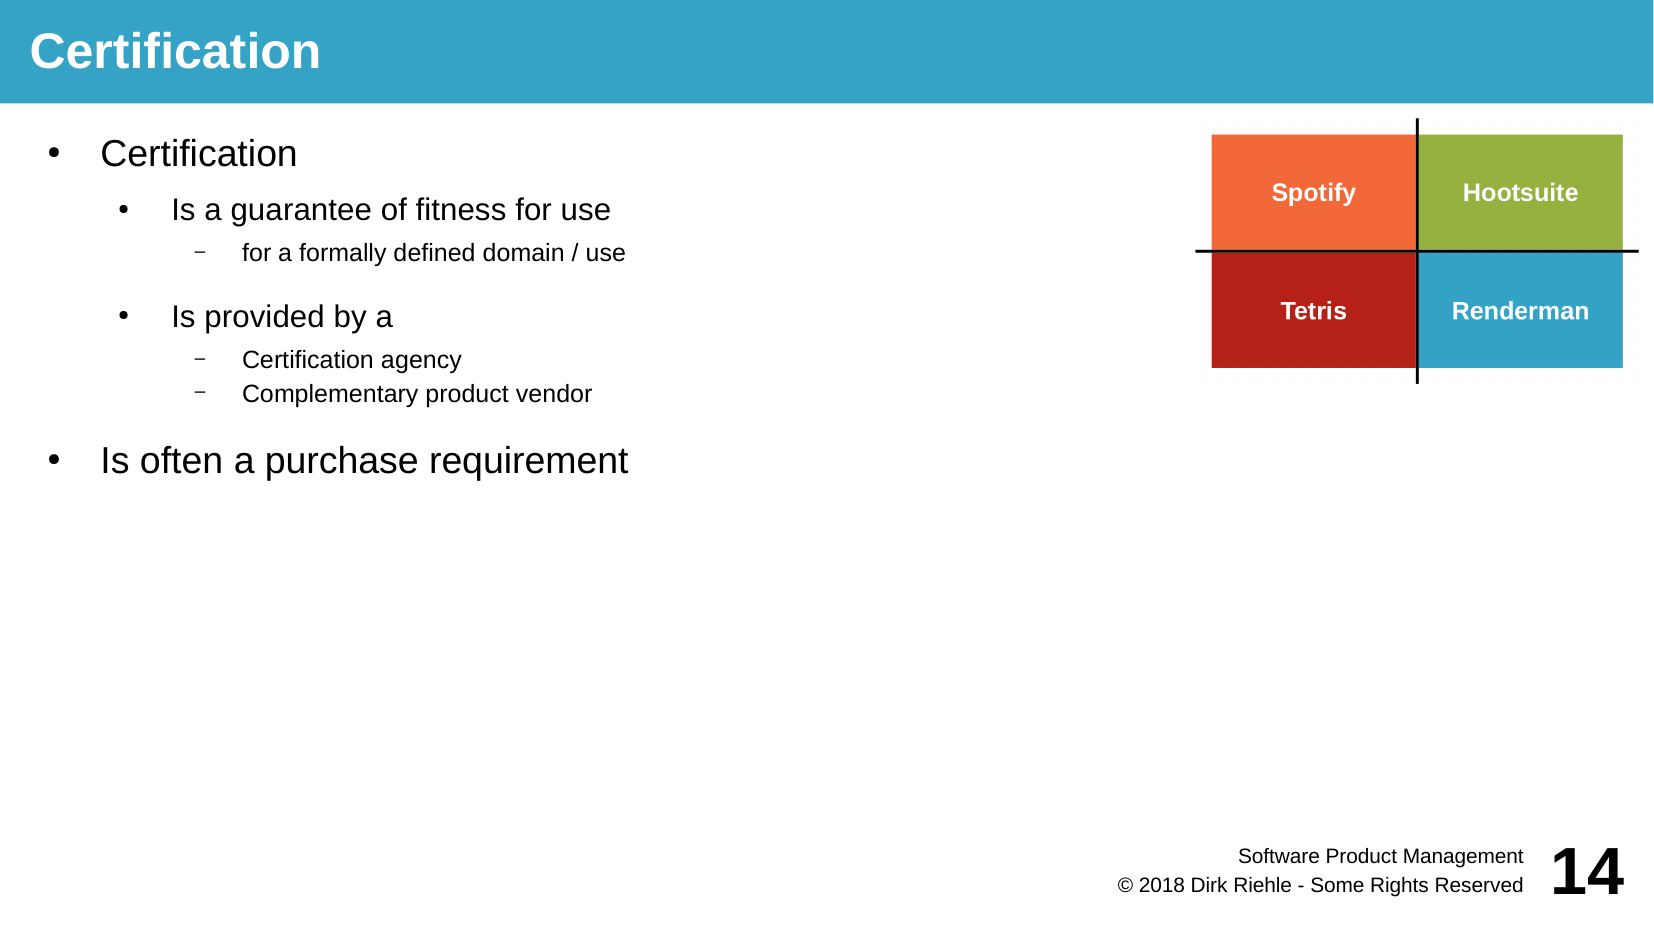

# Certification
Certification
Is a guarantee of fitness for use
for a formally defined domain / use
Is provided by a
Certification agency
Complementary product vendor
Is often a purchase requirement
Software Product Management
14
© 2018 Dirk Riehle - Some Rights Reserved